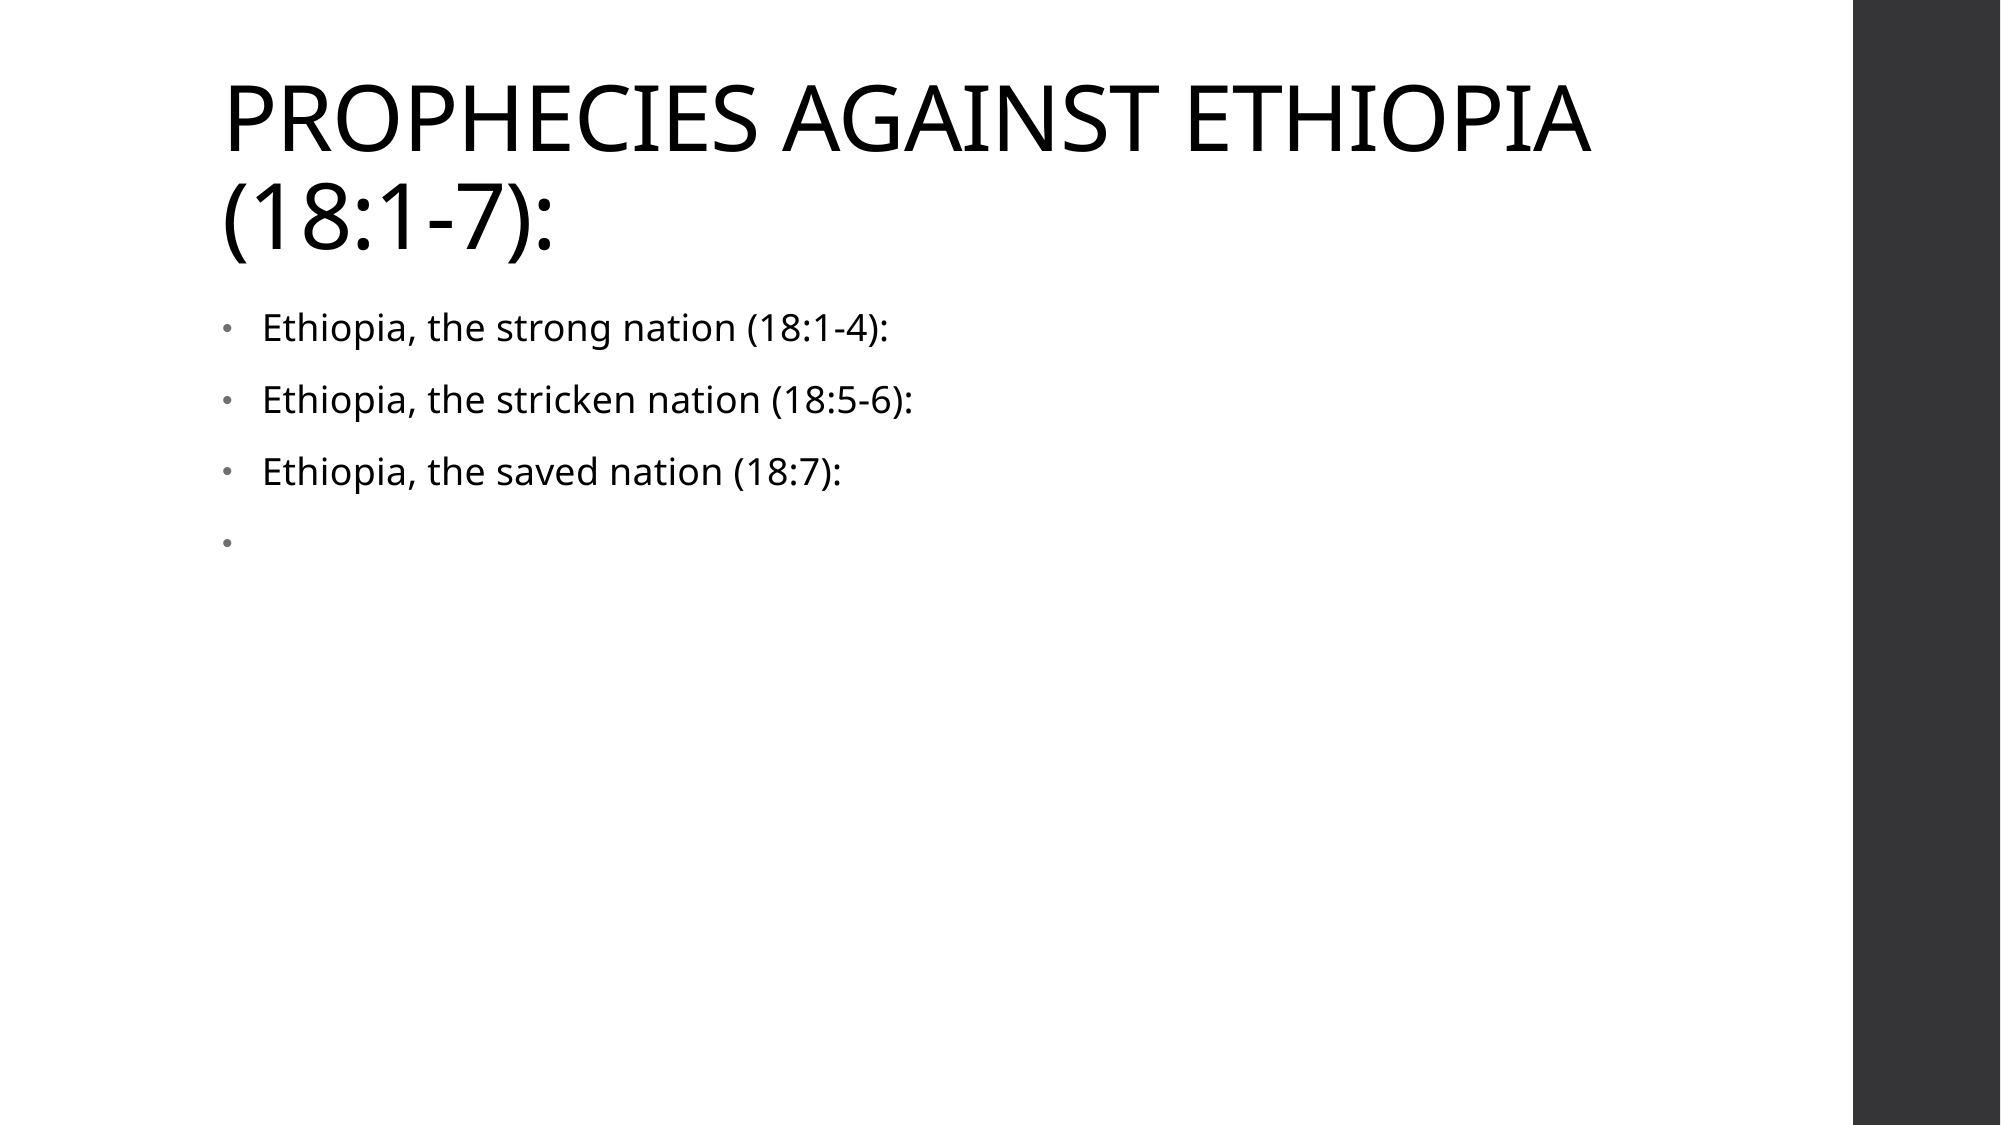

# PROPHECIES AGAINST ETHIOPIA (18:1-7):
 Ethiopia, the strong nation (18:1-4):
 Ethiopia, the stricken nation (18:5-6):
 Ethiopia, the saved nation (18:7):